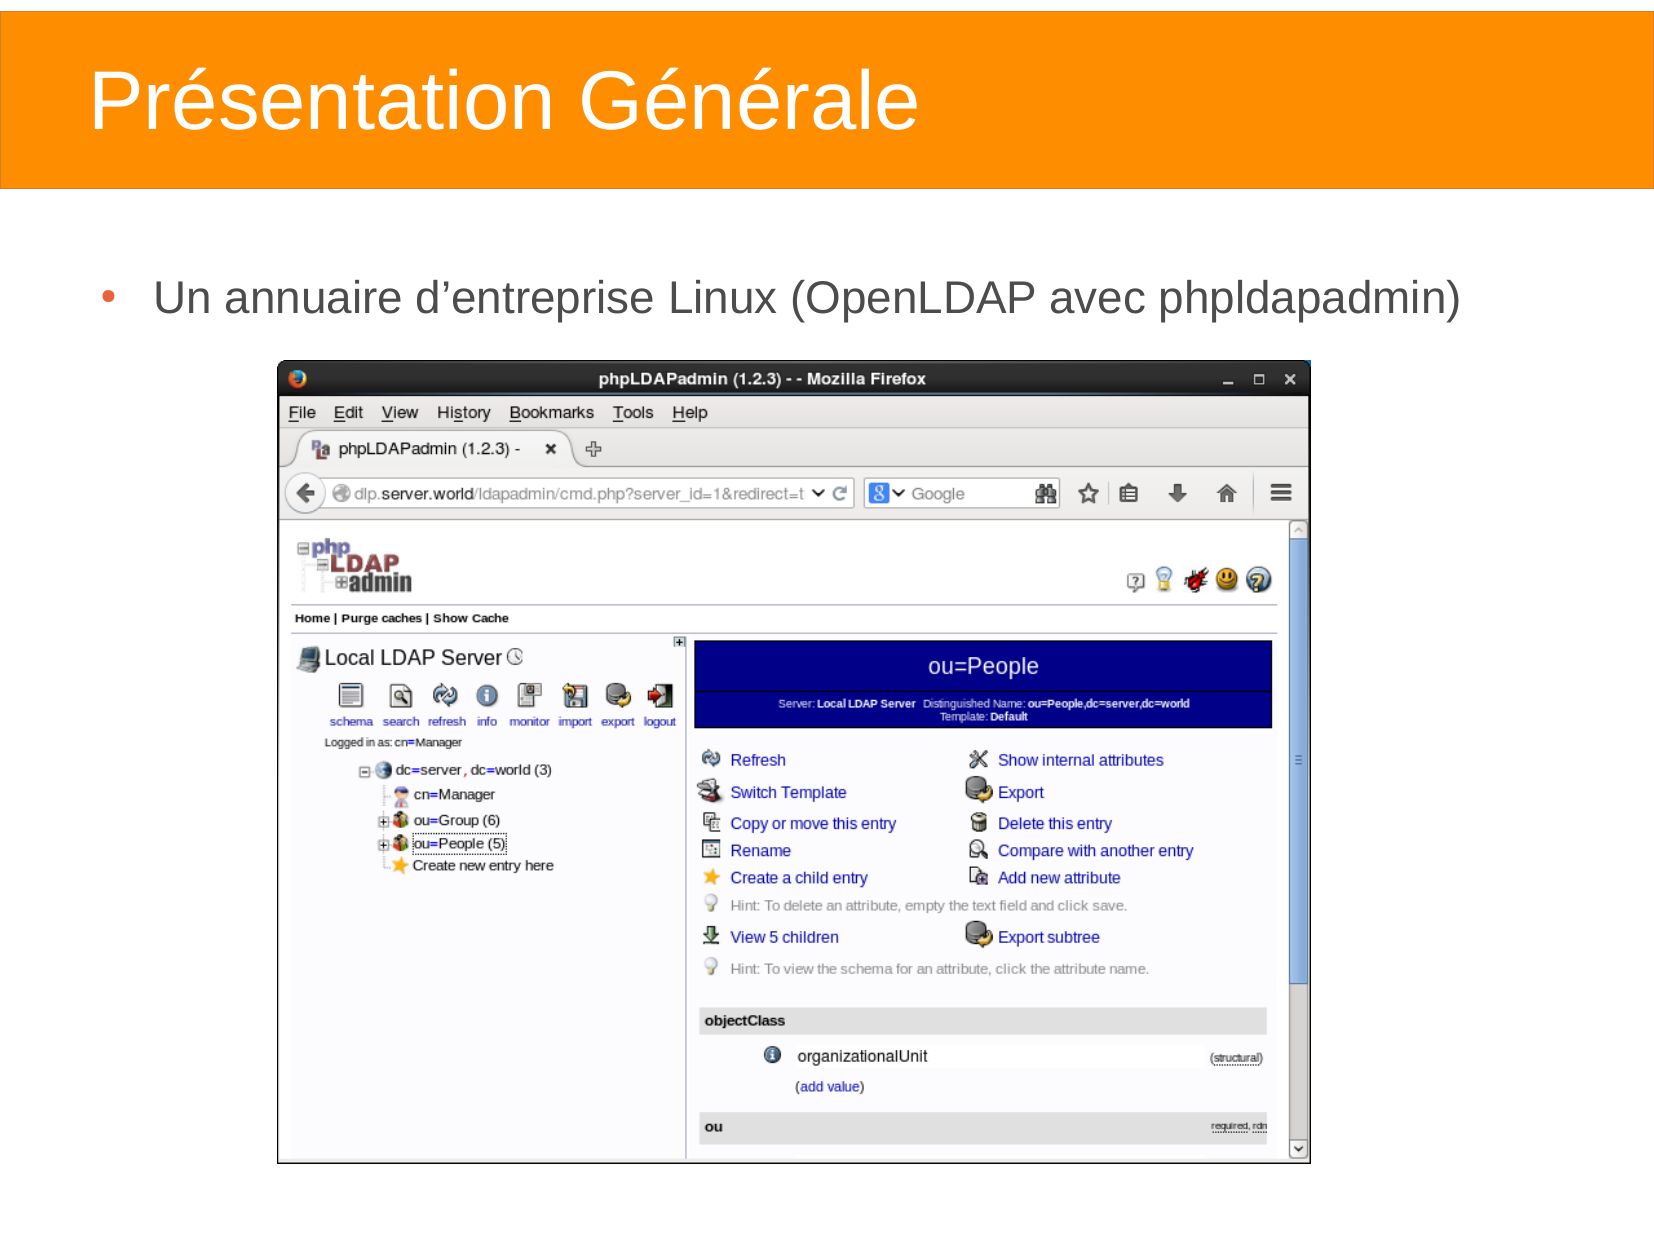

Présentation Générale
# Un annuaire d’entreprise Linux (OpenLDAP avec phpldapadmin)